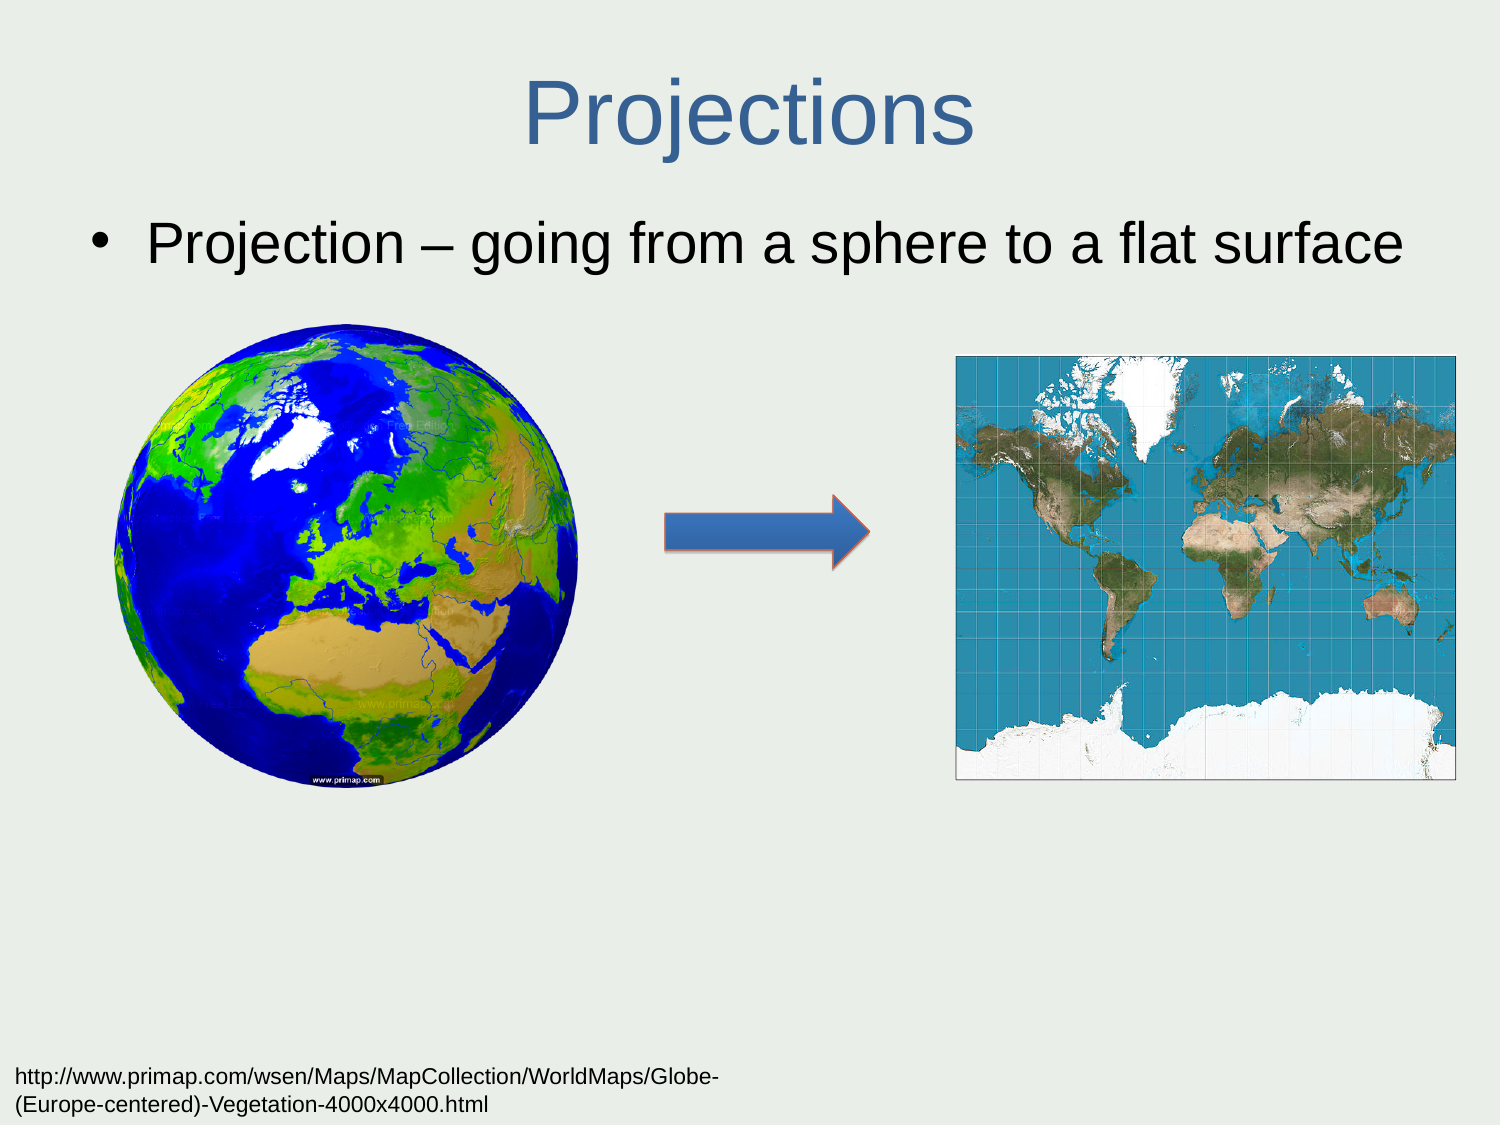

Projections
Projection – going from a sphere to a flat surface
http://www.primap.com/wsen/Maps/MapCollection/WorldMaps/Globe-(Europe-centered)-Vegetation-4000x4000.html